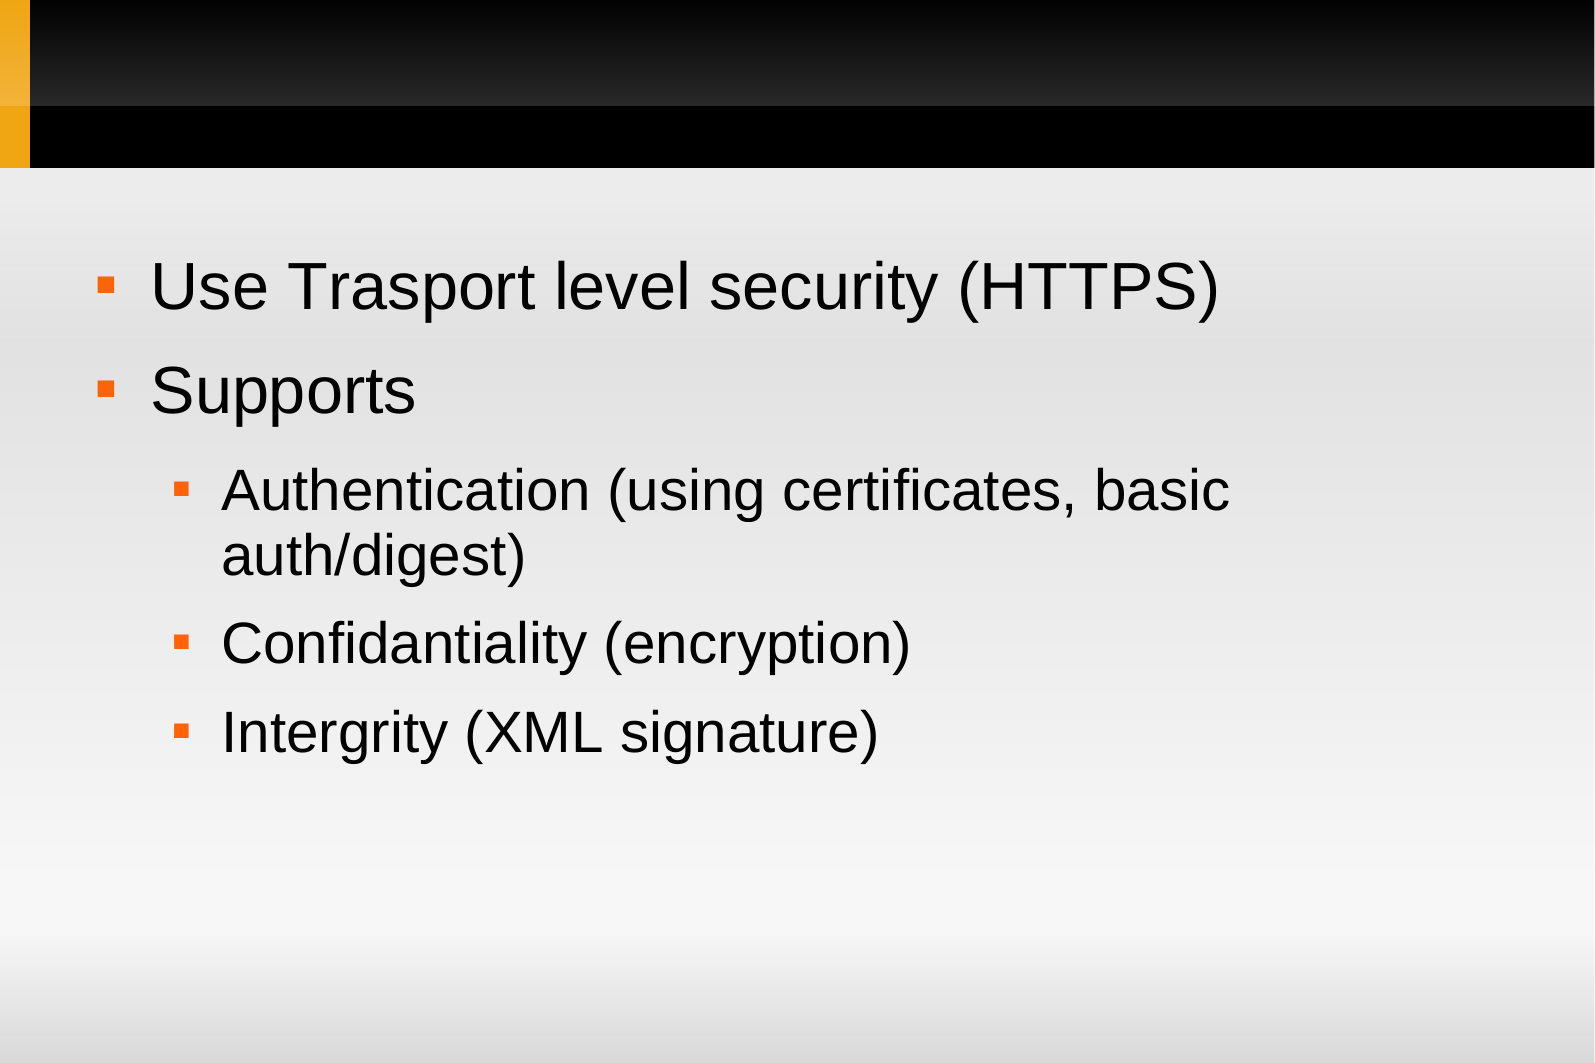

#
Use Trasport level security (HTTPS)
Supports
Authentication (using certificates, basic auth/digest)
Confidantiality (encryption)
Intergrity (XML signature)